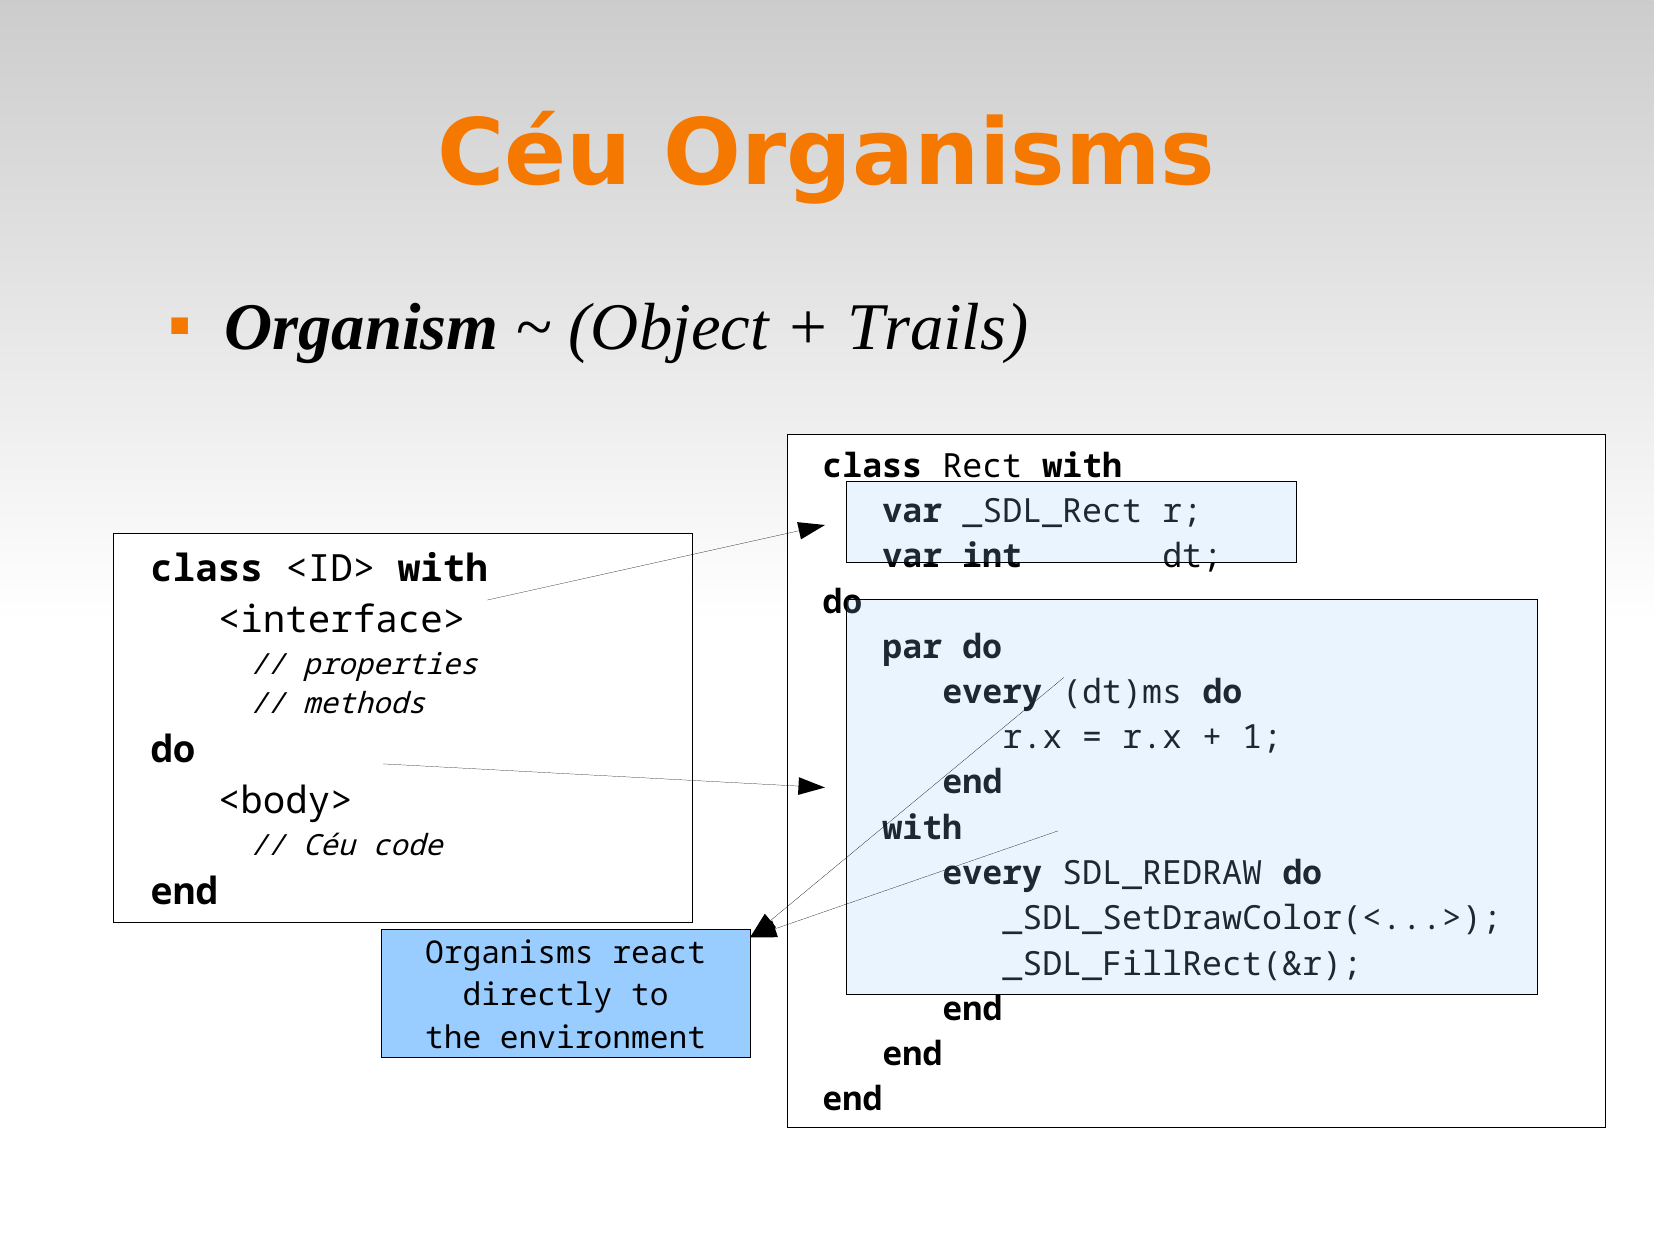

# Céu Organisms
Organism ~ (Object + Trails)
 class Rect with
 var _SDL_Rect r;
 var int dt;
 do
 par do
 every (dt)ms do
 r.x = r.x + 1;
 end
 with
 every SDL_REDRAW do
 _SDL_SetDrawColor(<...>);
 _SDL_FillRect(&r);
 end
 end
 end
 class <ID> with
 <interface>
 // properties
 // methods
 do
 <body>
 // Céu code
 end
Organisms react directly to
the environment